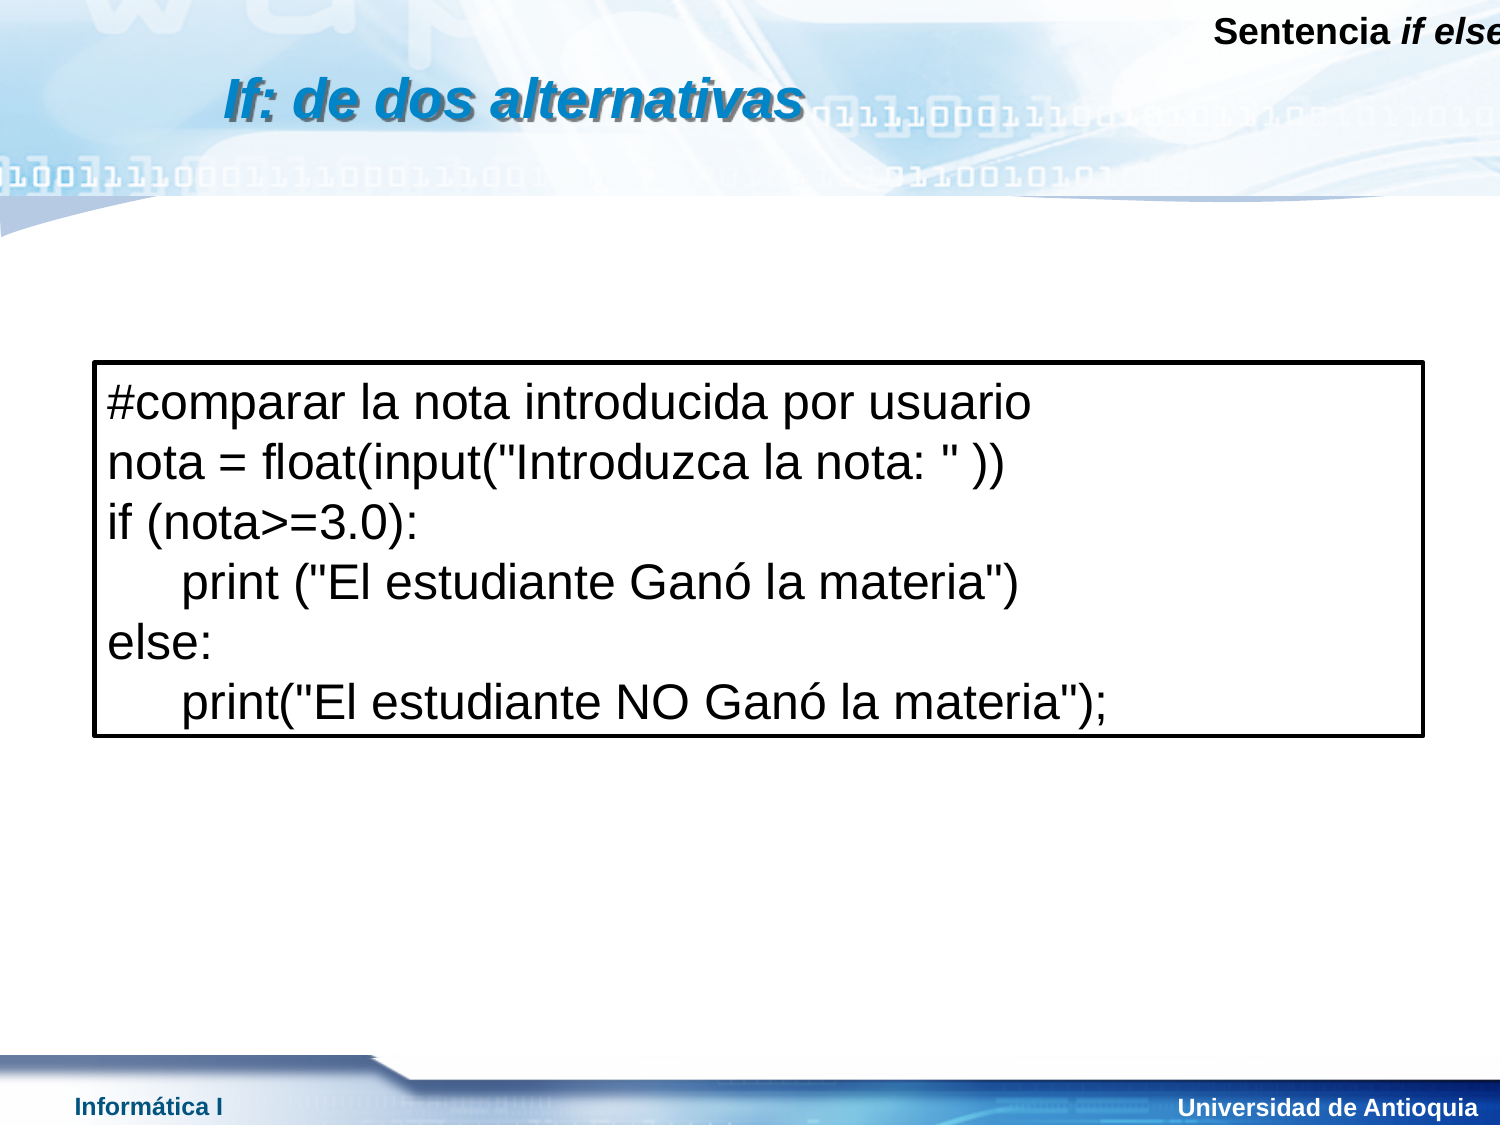

Sentencia if else
# If: de dos alternativas
#comparar la nota introducida por usuario
nota = float(input("Introduzca la nota: " ))
if (nota>=3.0):
	print ("El estudiante Ganó la materia")
else:
	print("El estudiante NO Ganó la materia");